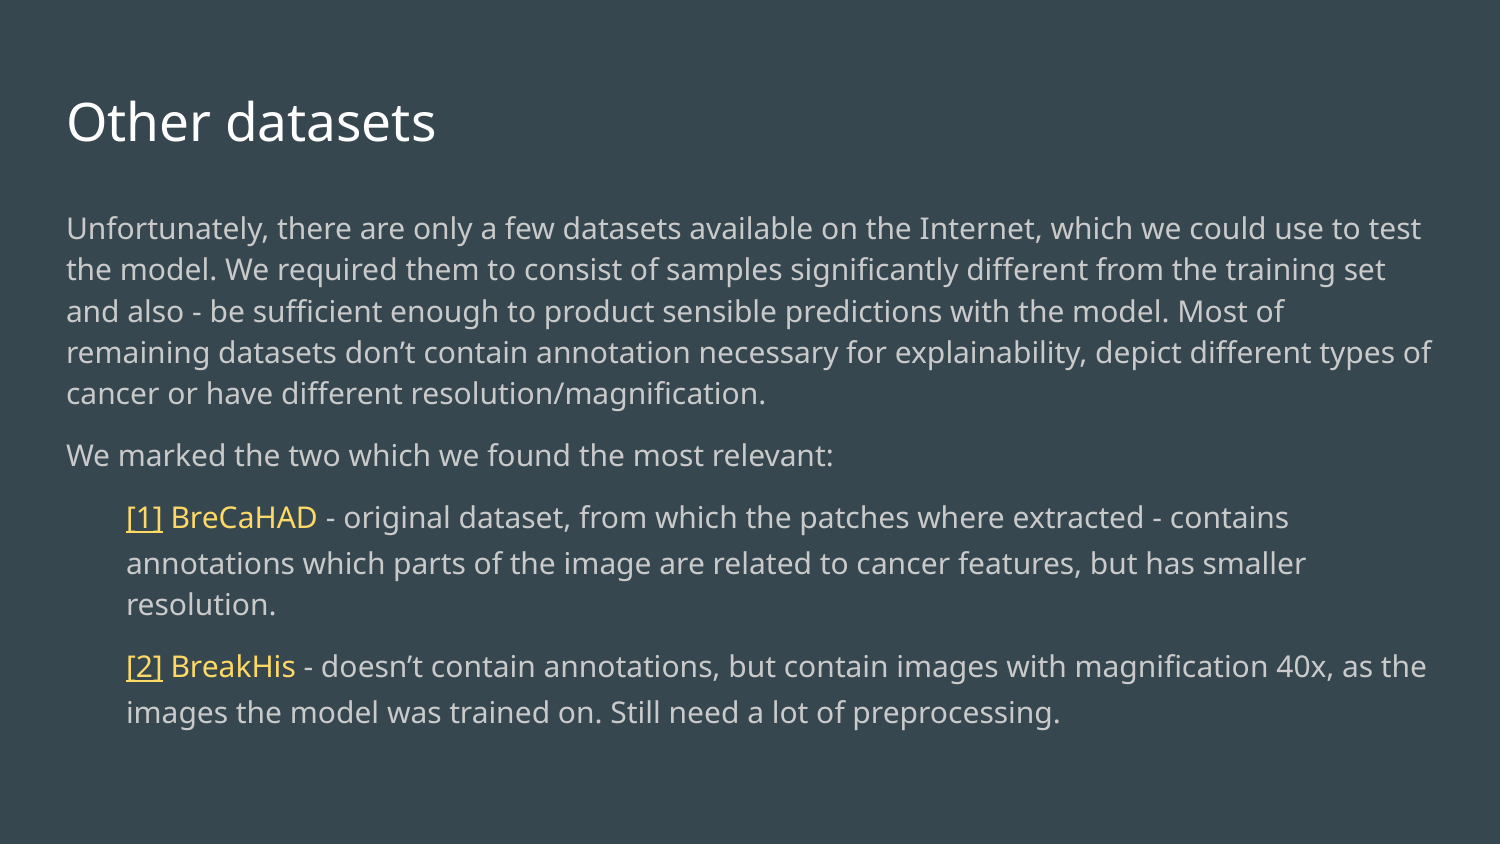

# Other datasets
Unfortunately, there are only a few datasets available on the Internet, which we could use to test the model. We required them to consist of samples significantly different from the training set and also - be sufficient enough to product sensible predictions with the model. Most of remaining datasets don’t contain annotation necessary for explainability, depict different types of cancer or have different resolution/magnification.
We marked the two which we found the most relevant:
[1] BreCaHAD - original dataset, from which the patches where extracted - contains annotations which parts of the image are related to cancer features, but has smaller resolution.
[2] BreakHis - doesn’t contain annotations, but contain images with magnification 40x, as the images the model was trained on. Still need a lot of preprocessing.